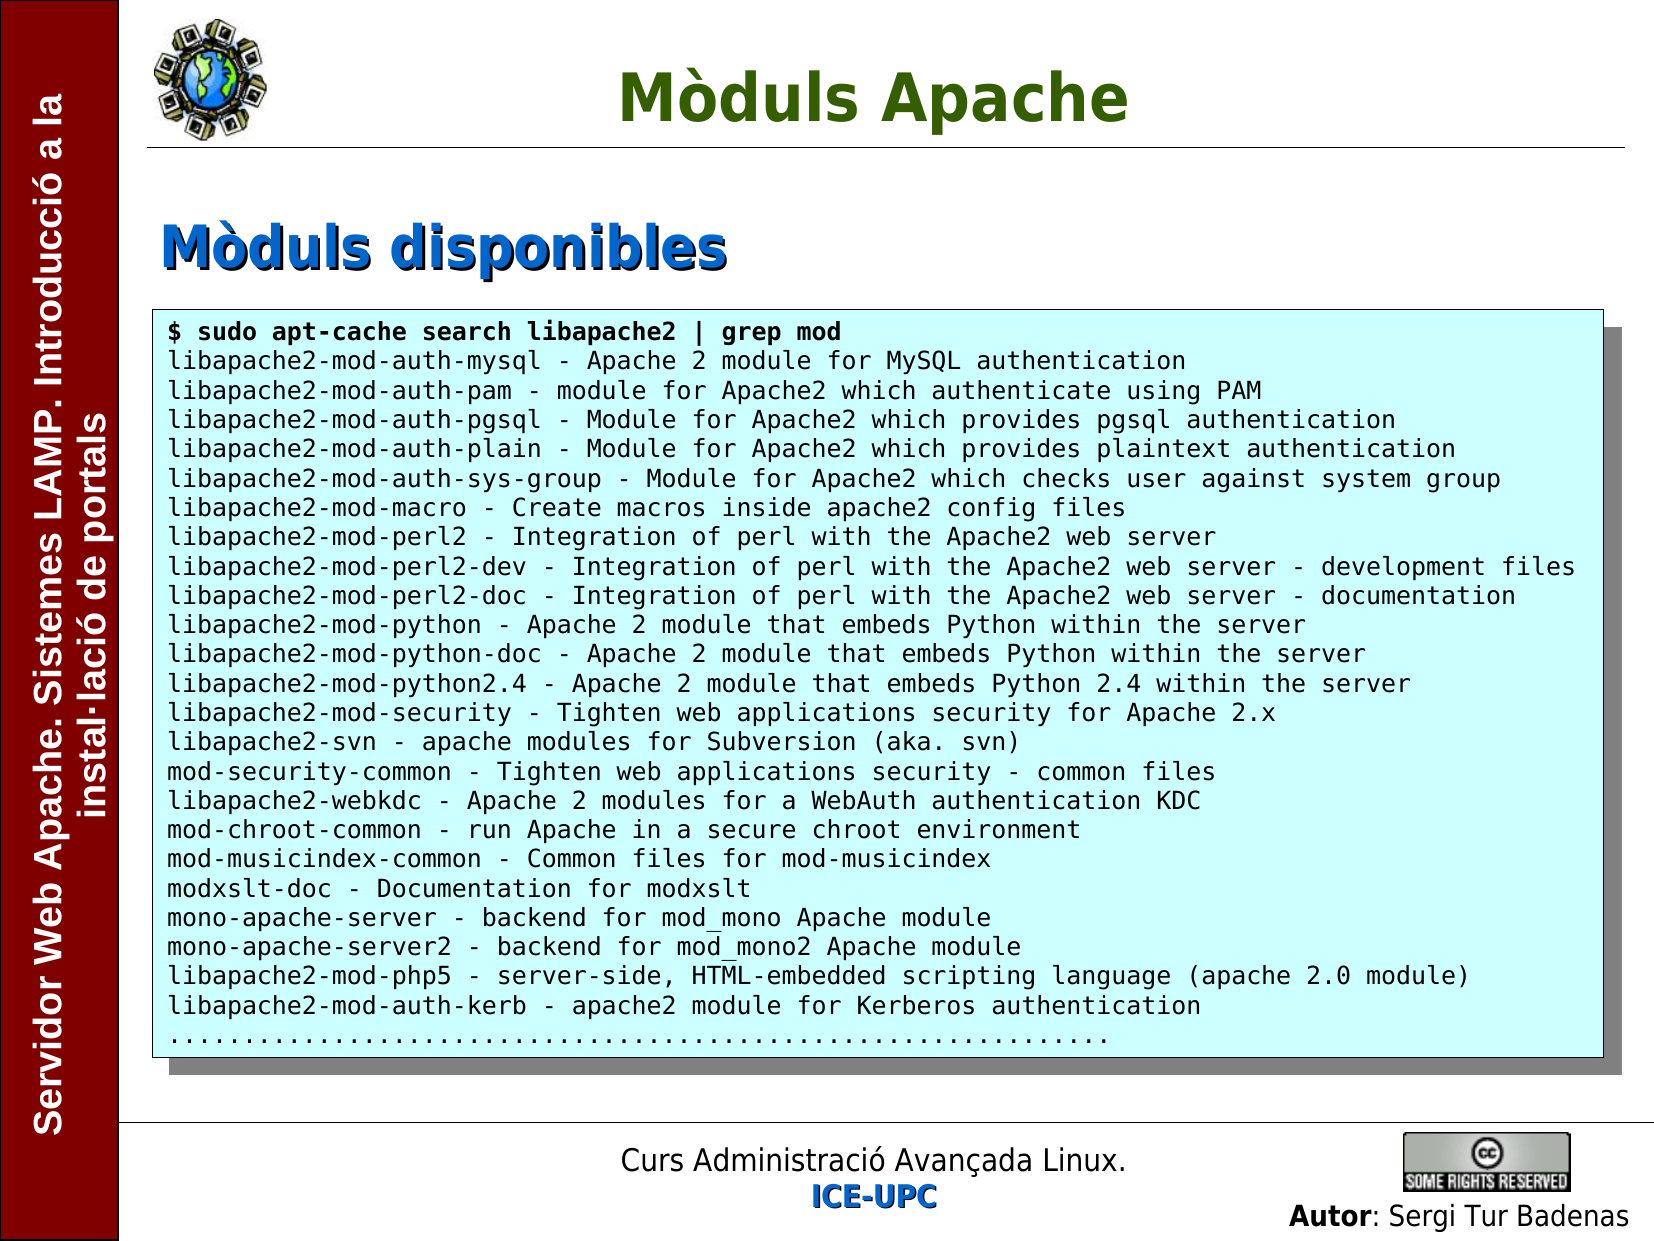

# Mòduls Apache
Mòduls disponibles
$ sudo apt-cache search libapache2 | grep mod
libapache2-mod-auth-mysql - Apache 2 module for MySQL authentication
libapache2-mod-auth-pam - module for Apache2 which authenticate using PAM
libapache2-mod-auth-pgsql - Module for Apache2 which provides pgsql authentication
libapache2-mod-auth-plain - Module for Apache2 which provides plaintext authentication
libapache2-mod-auth-sys-group - Module for Apache2 which checks user against system group
libapache2-mod-macro - Create macros inside apache2 config files
libapache2-mod-perl2 - Integration of perl with the Apache2 web server
libapache2-mod-perl2-dev - Integration of perl with the Apache2 web server - development files
libapache2-mod-perl2-doc - Integration of perl with the Apache2 web server - documentation
libapache2-mod-python - Apache 2 module that embeds Python within the server
libapache2-mod-python-doc - Apache 2 module that embeds Python within the server
libapache2-mod-python2.4 - Apache 2 module that embeds Python 2.4 within the server
libapache2-mod-security - Tighten web applications security for Apache 2.x
libapache2-svn - apache modules for Subversion (aka. svn)
mod-security-common - Tighten web applications security - common files
libapache2-webkdc - Apache 2 modules for a WebAuth authentication KDC
mod-chroot-common - run Apache in a secure chroot environment
mod-musicindex-common - Common files for mod-musicindex
modxslt-doc - Documentation for modxslt
mono-apache-server - backend for mod_mono Apache module
mono-apache-server2 - backend for mod_mono2 Apache module
libapache2-mod-php5 - server-side, HTML-embedded scripting language (apache 2.0 module)
libapache2-mod-auth-kerb - apache2 module for Kerberos authentication
...............................................................